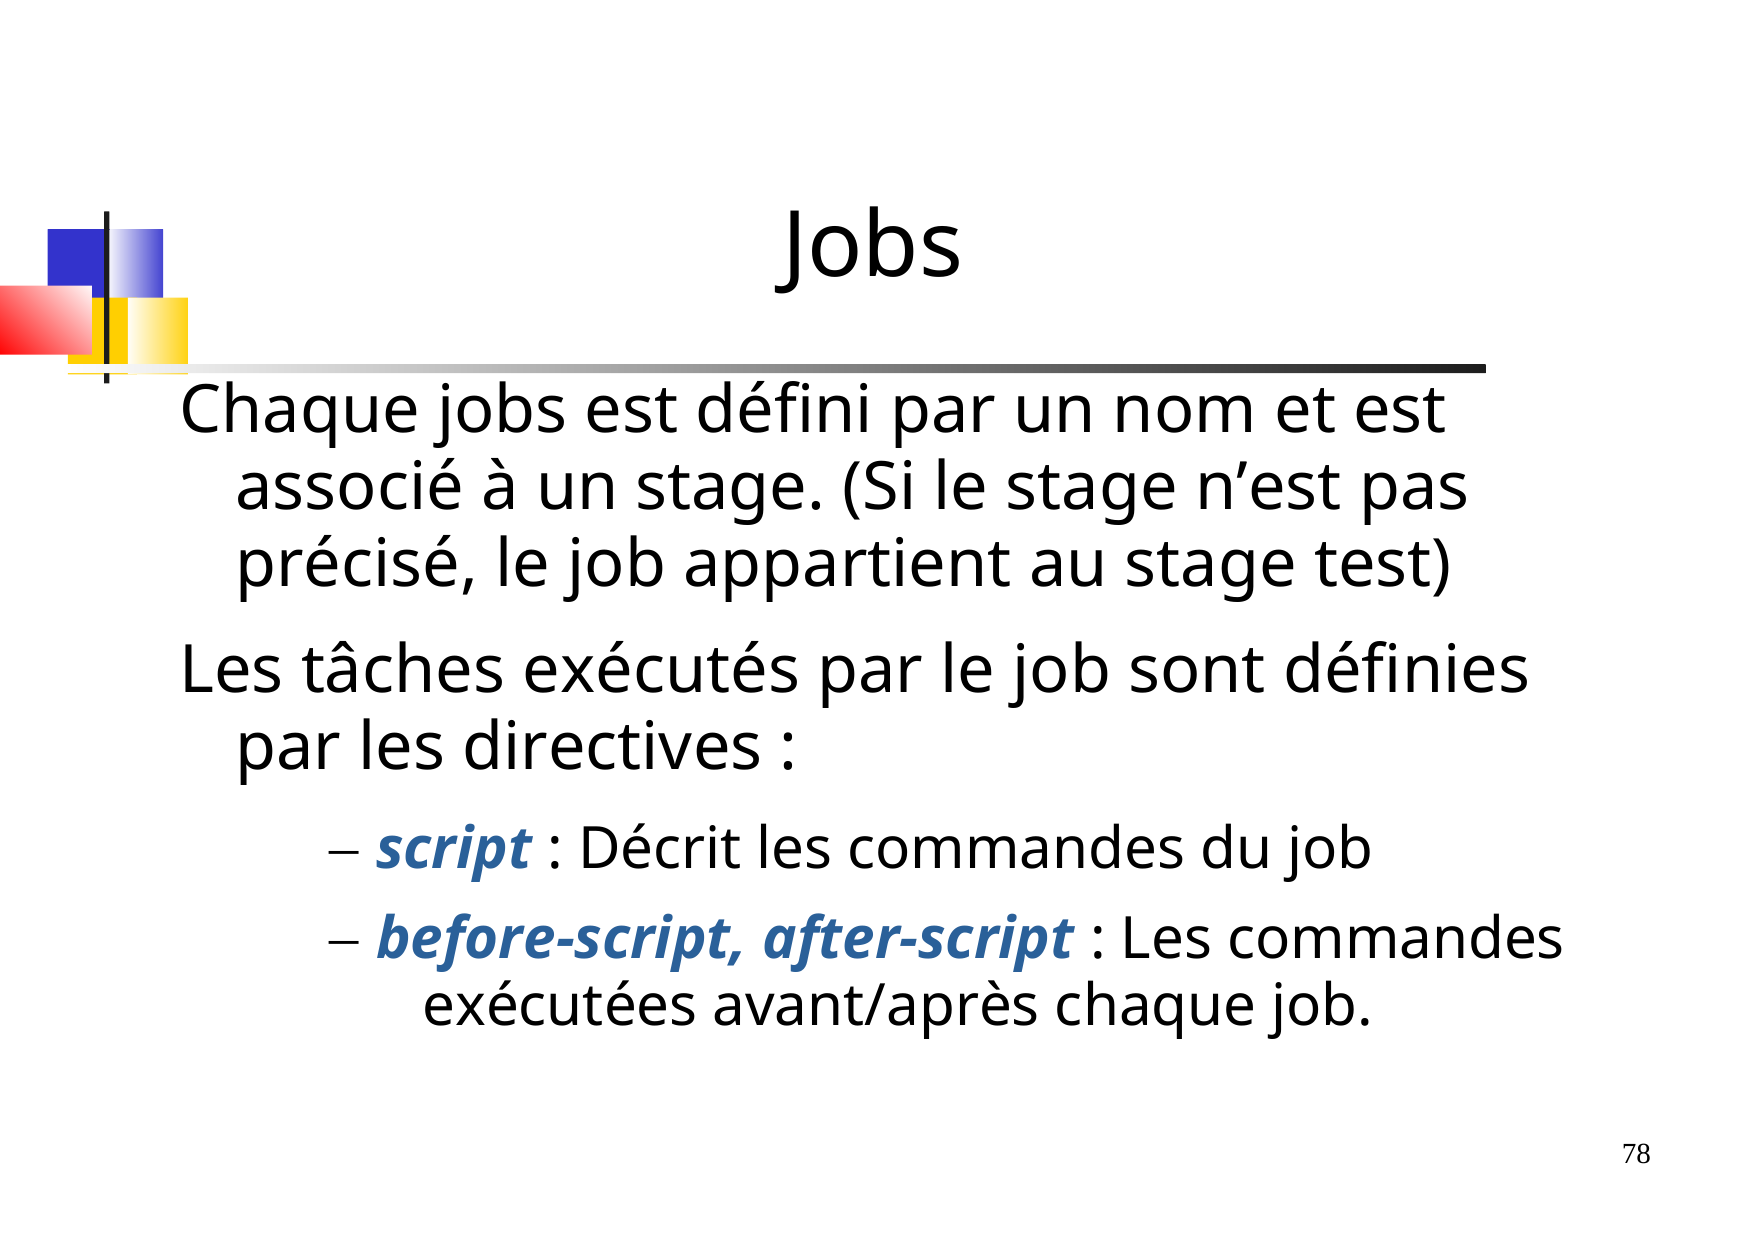

# Jobs
Chaque jobs est défini par un nom et est associé à un stage. (Si le stage n’est pas précisé, le job appartient au stage test)
Les tâches exécutés par le job sont définies par les directives :
script : Décrit les commandes du job
before-script, after-script : Les commandes exécutées avant/après chaque job.